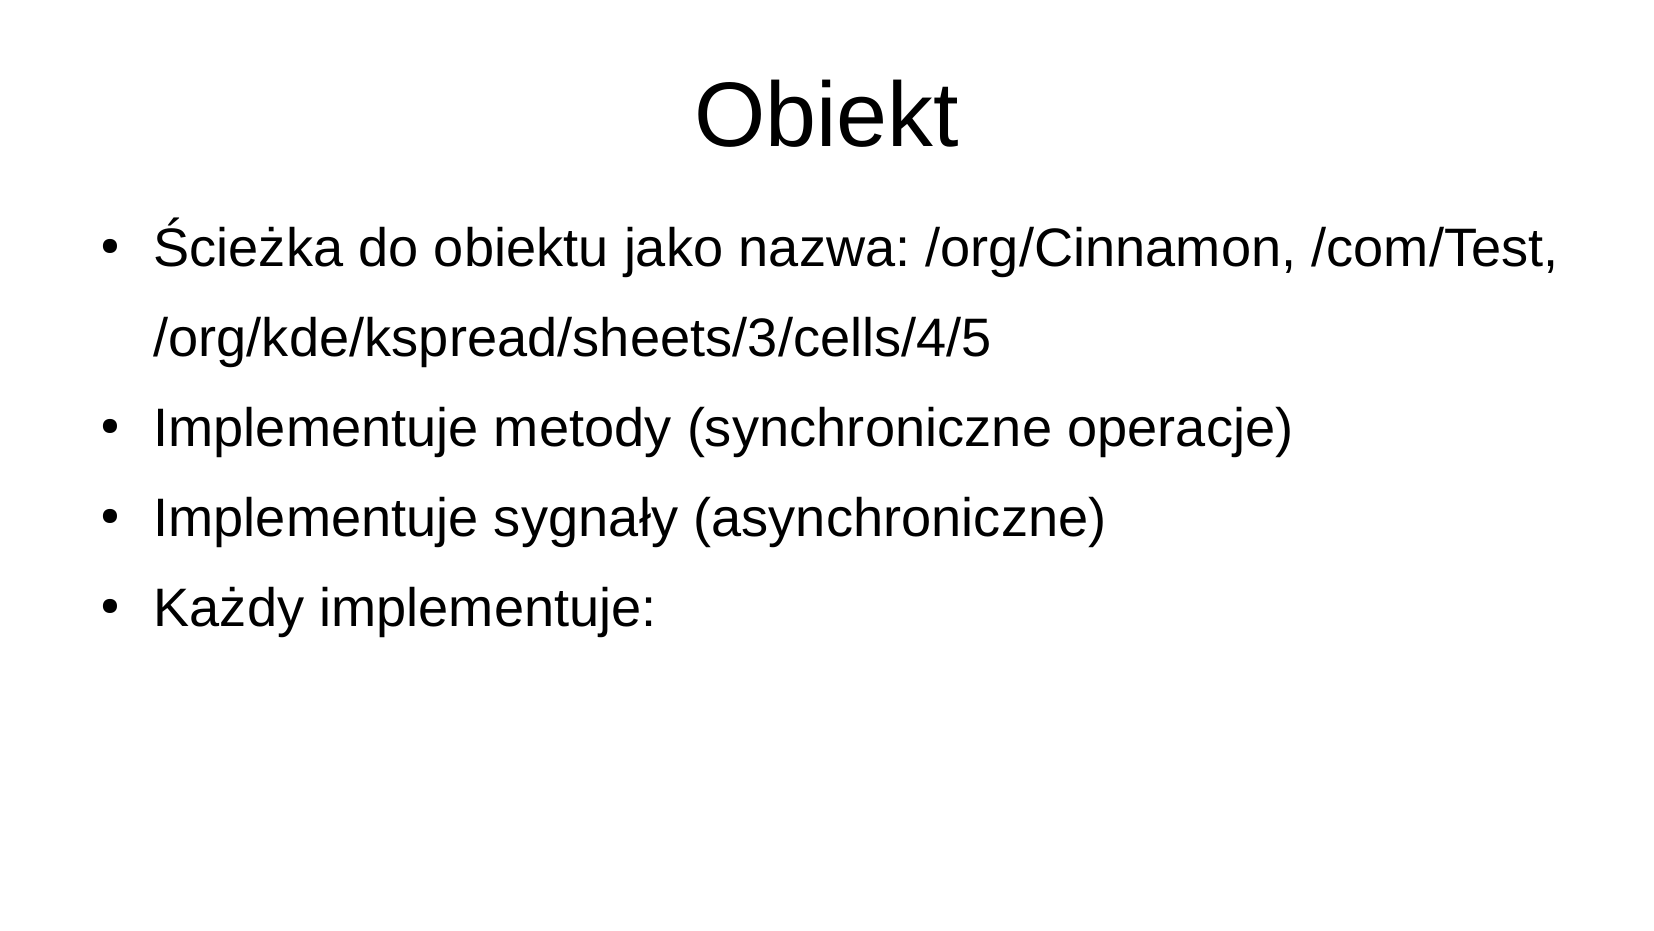

# Obiekt
Ścieżka do obiektu jako nazwa: /org/Cinnamon, /com/Test,
/org/kde/kspread/sheets/3/cells/4/5
Implementuje metody (synchroniczne operacje)
Implementuje sygnały (asynchroniczne)
Każdy implementuje: